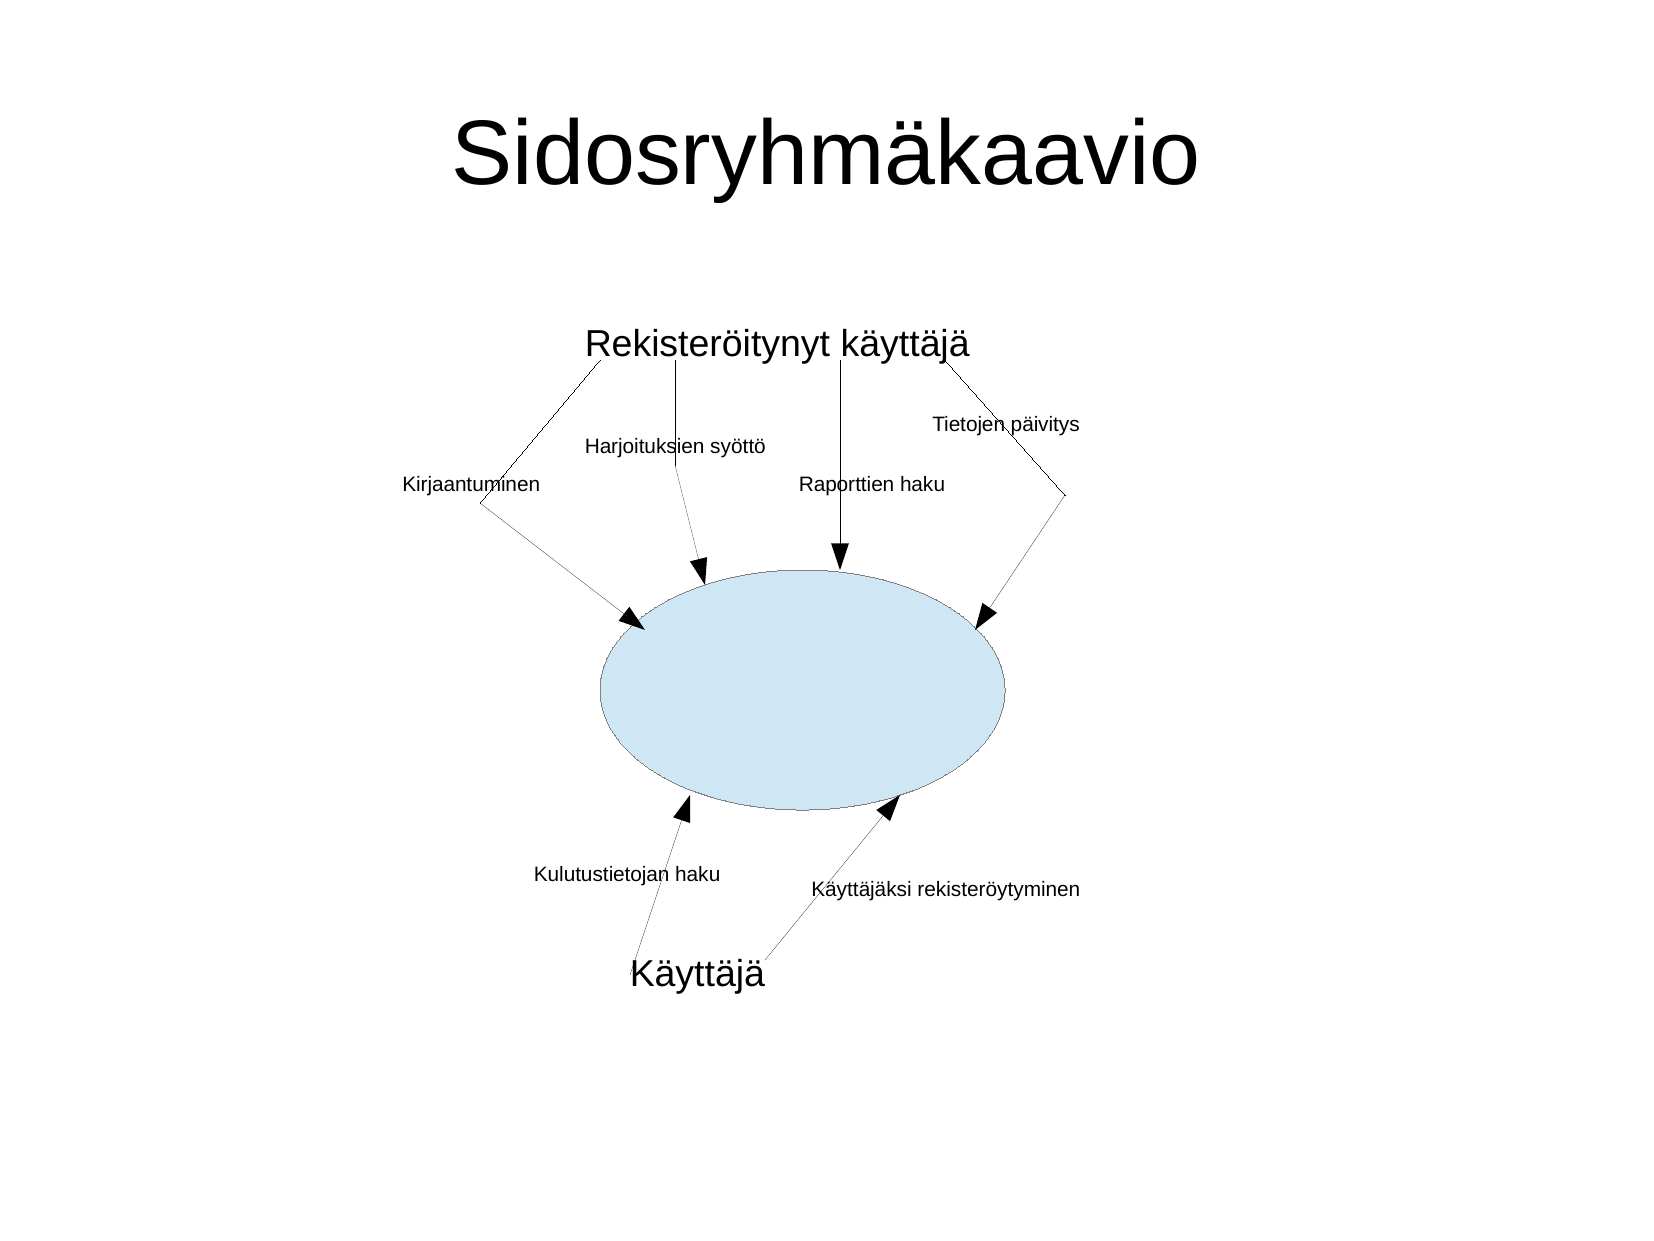

# Sidosryhmäkaavio
Rekisteröitynyt käyttäjä
Tietojen päivitys
Harjoituksien syöttö
Kirjaantuminen
Raporttien haku
Kulutustietojan haku
Käyttäjäksi rekisteröytyminen
Käyttäjä